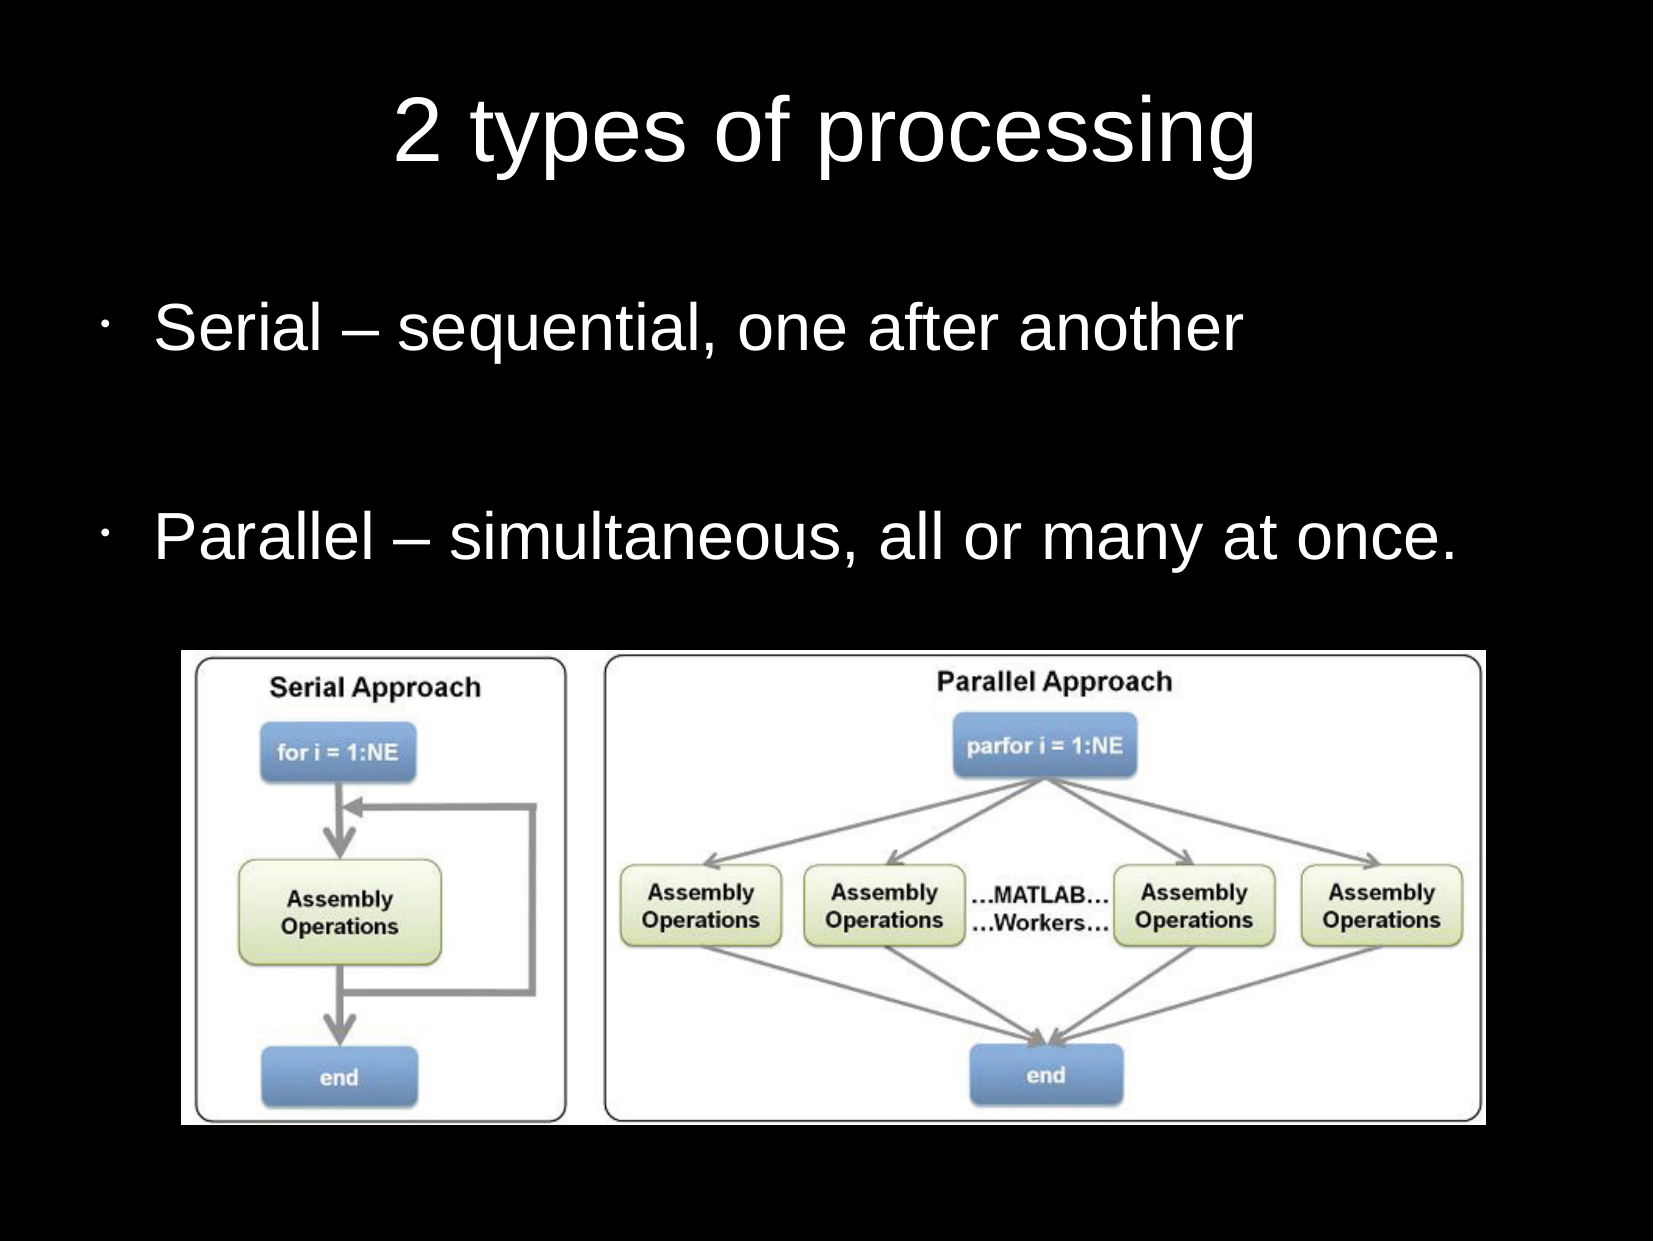

# 2 types of processing
Serial – sequential, one after another
Parallel – simultaneous, all or many at once.